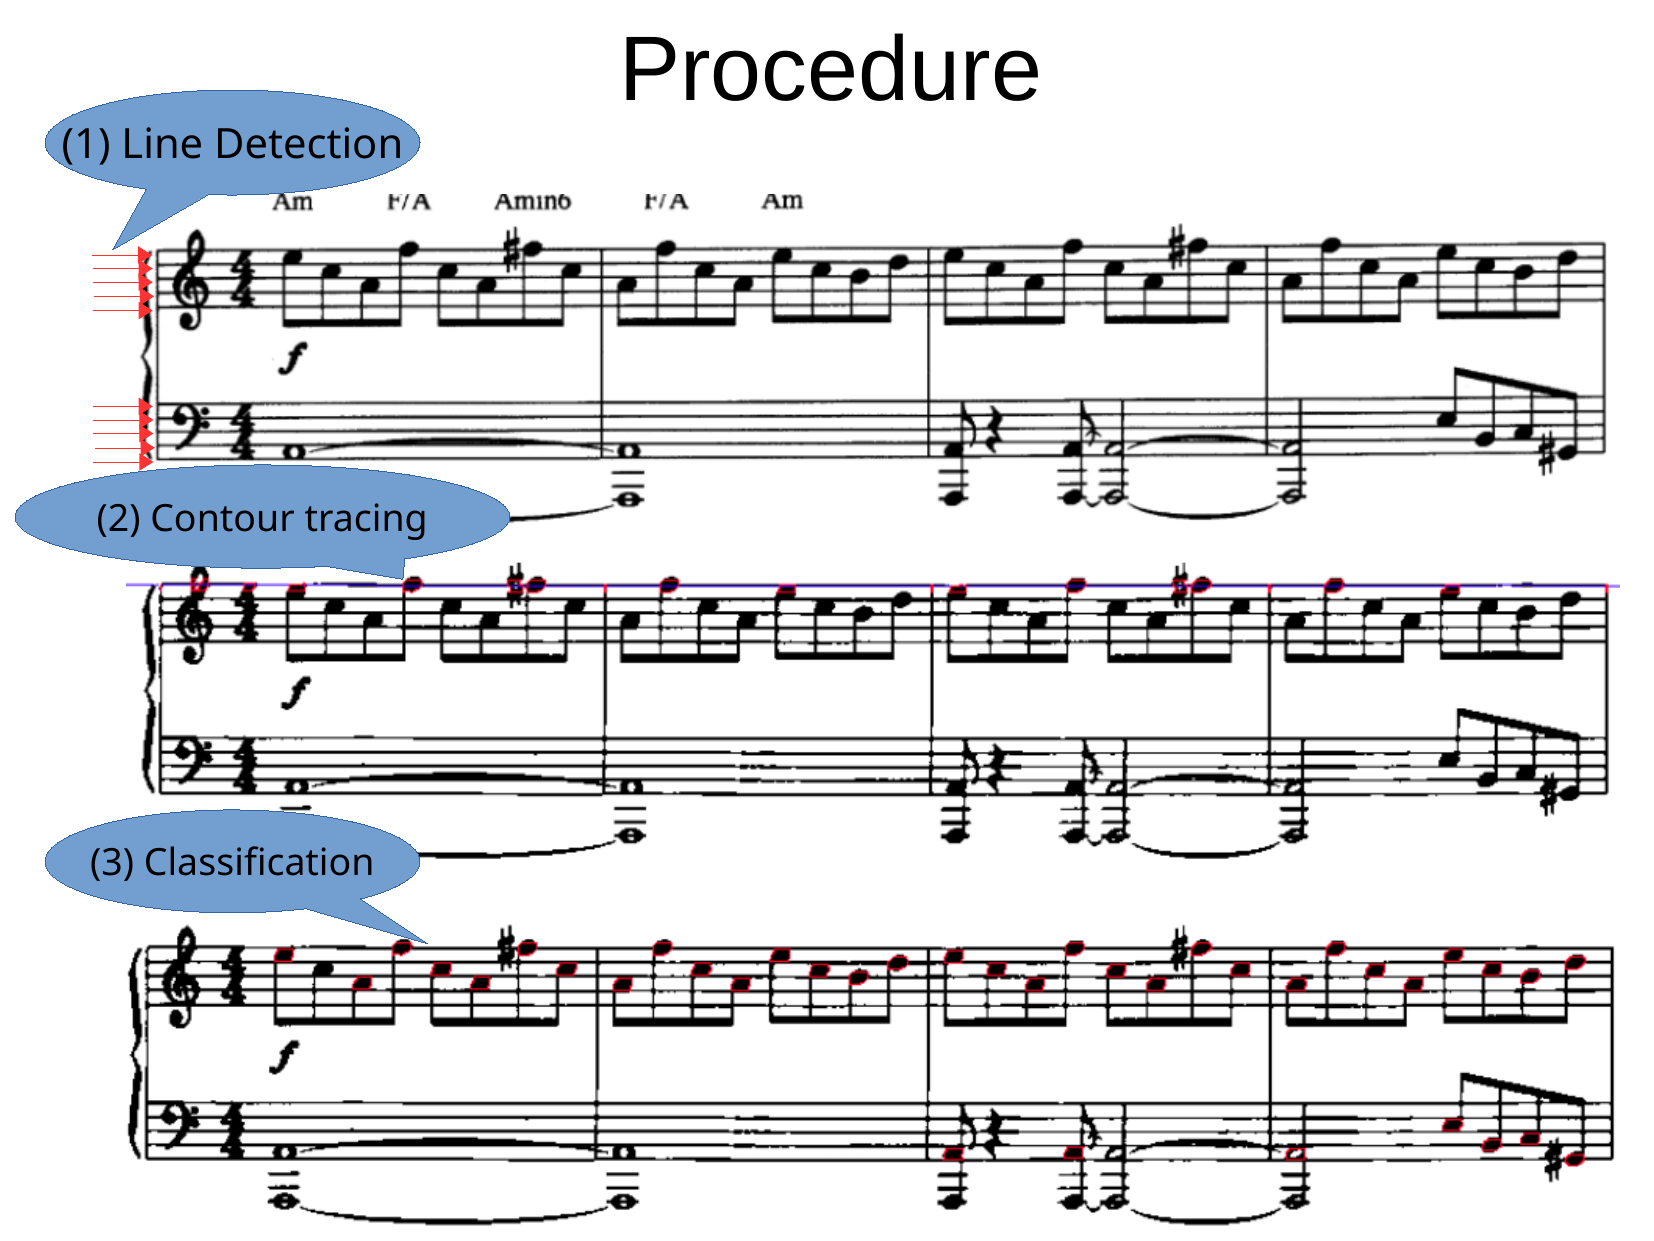

# Procedure
(1) Line Detection
(2) Contour tracing
(3) Classification